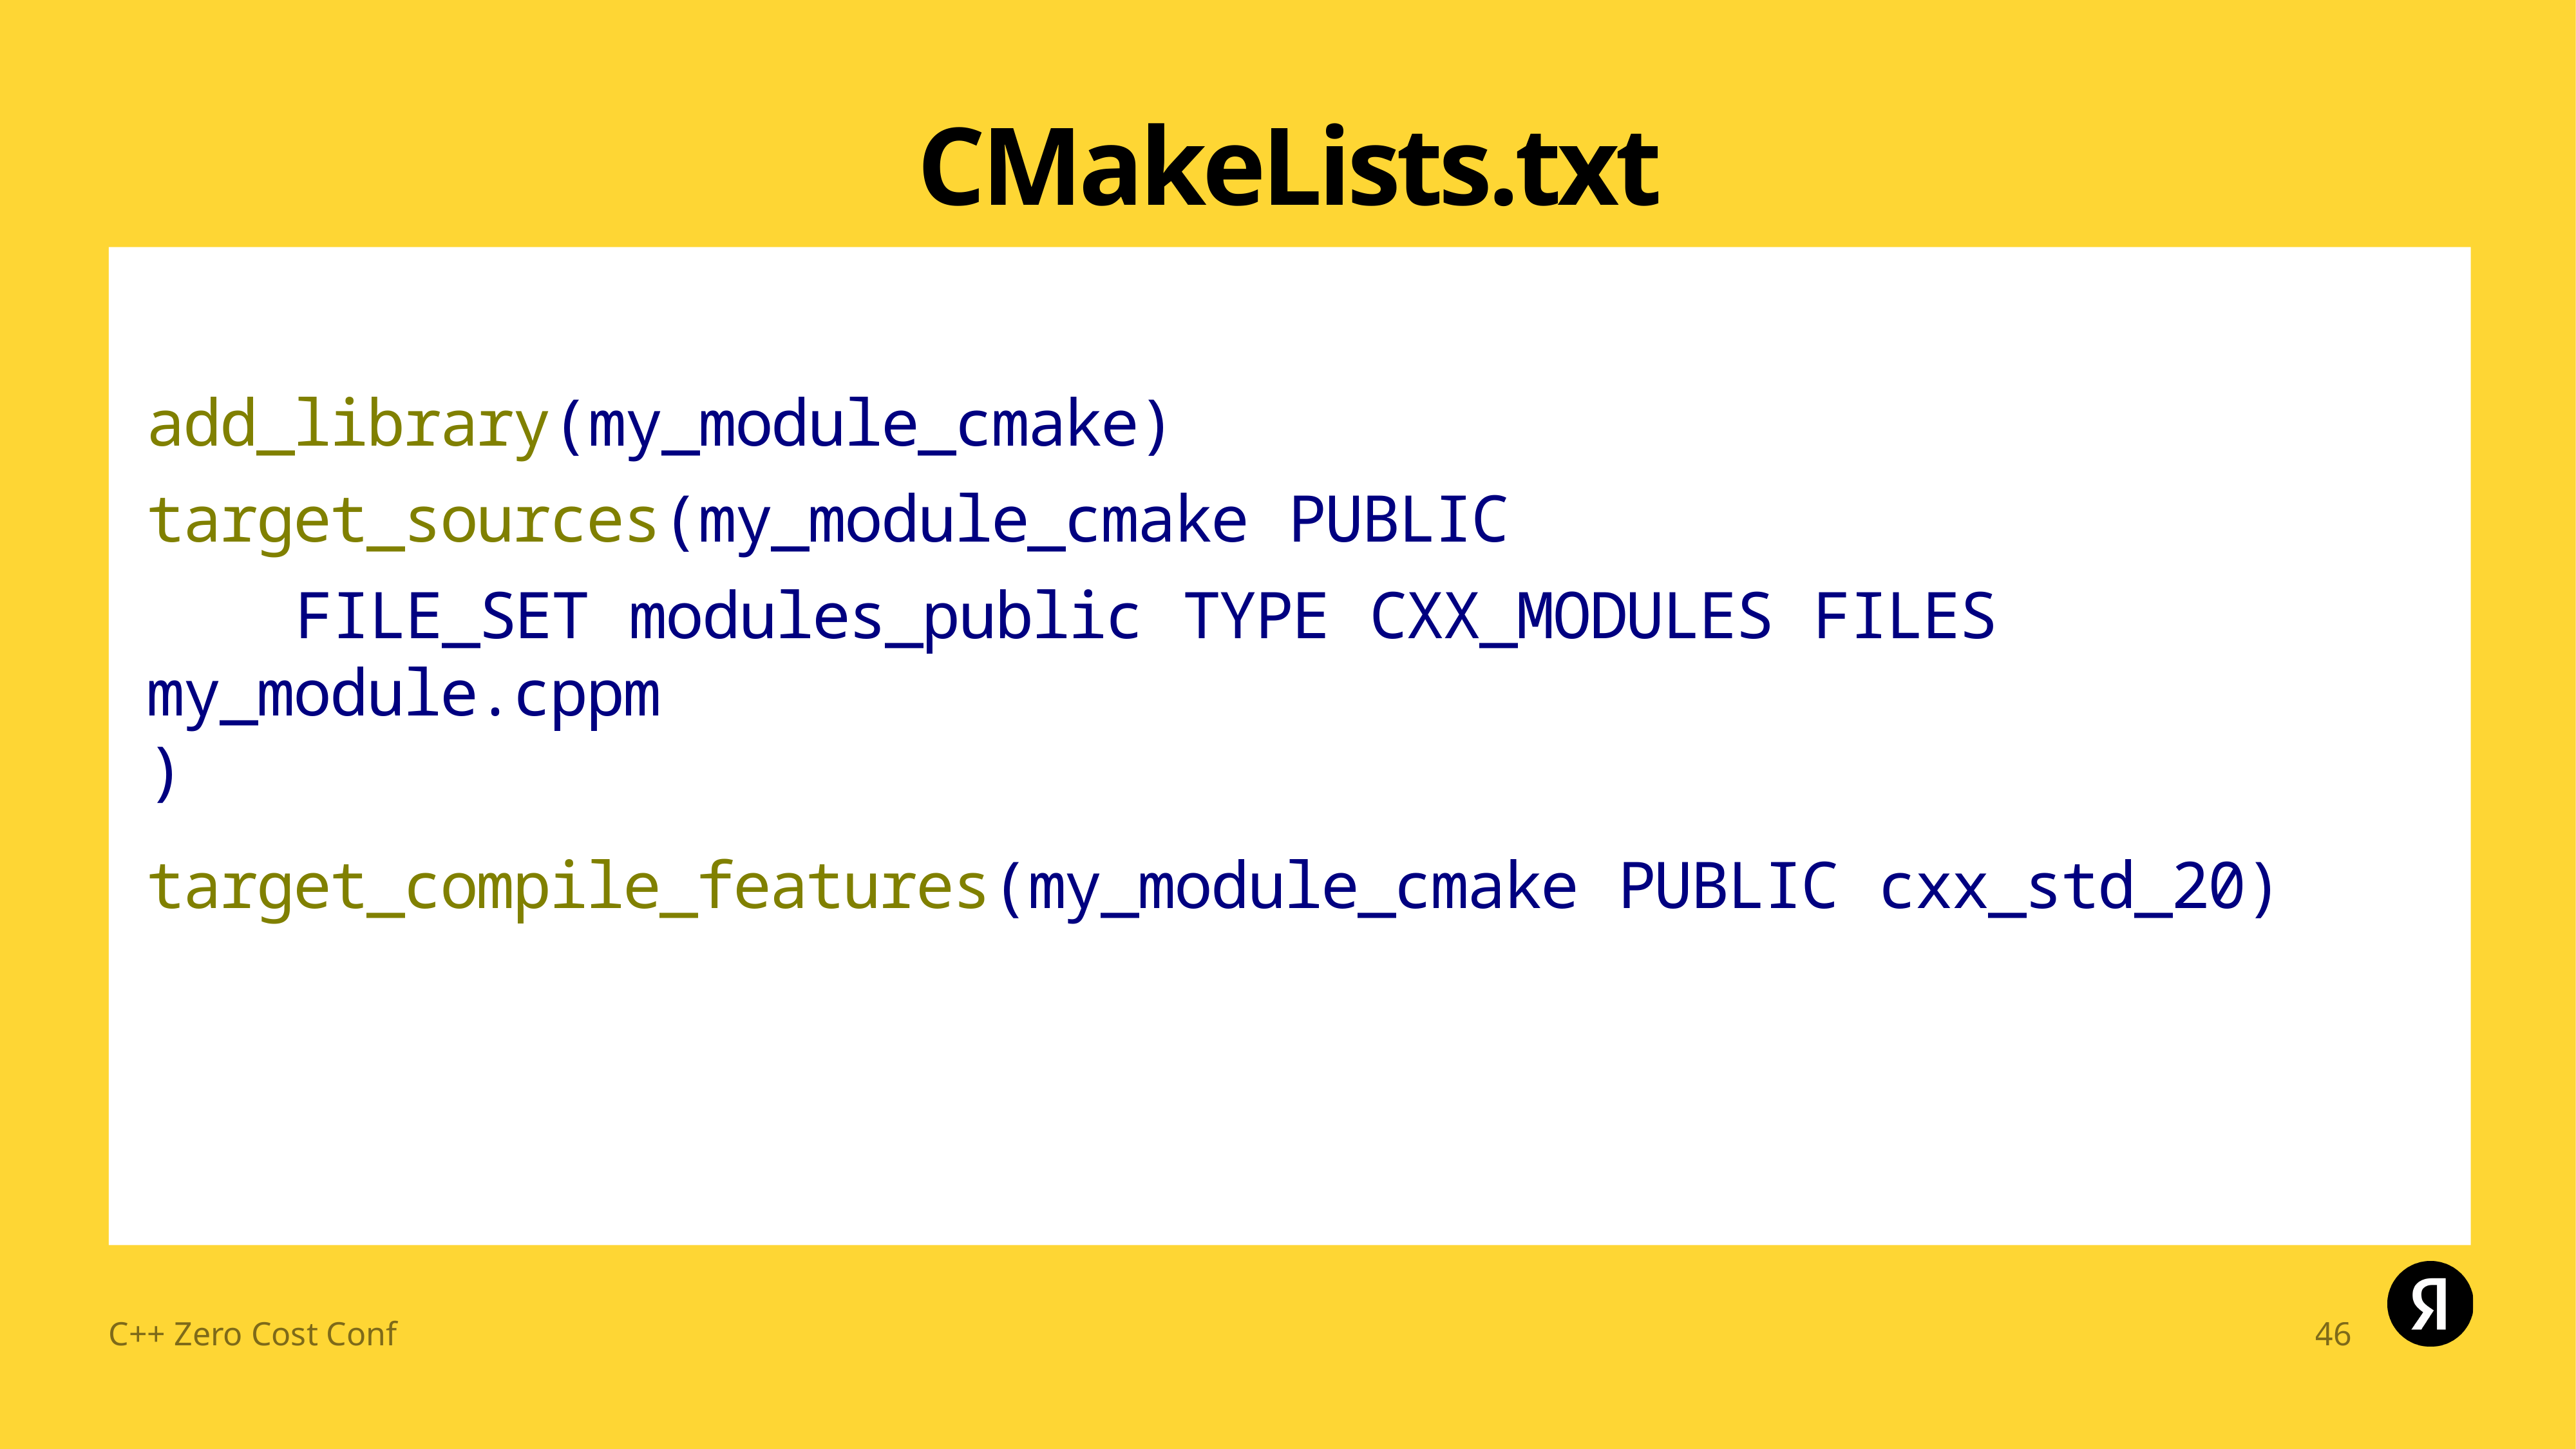

CMakeLists.txt
# add_library(my_module_cmake)
target_sources(my_module_cmake PUBLIC
 FILE_SET modules_public TYPE CXX_MODULES FILES my_module.cppm
)
target_compile_features(my_module_cmake PUBLIC cxx_std_20)
C++ Zero Cost Conf
46